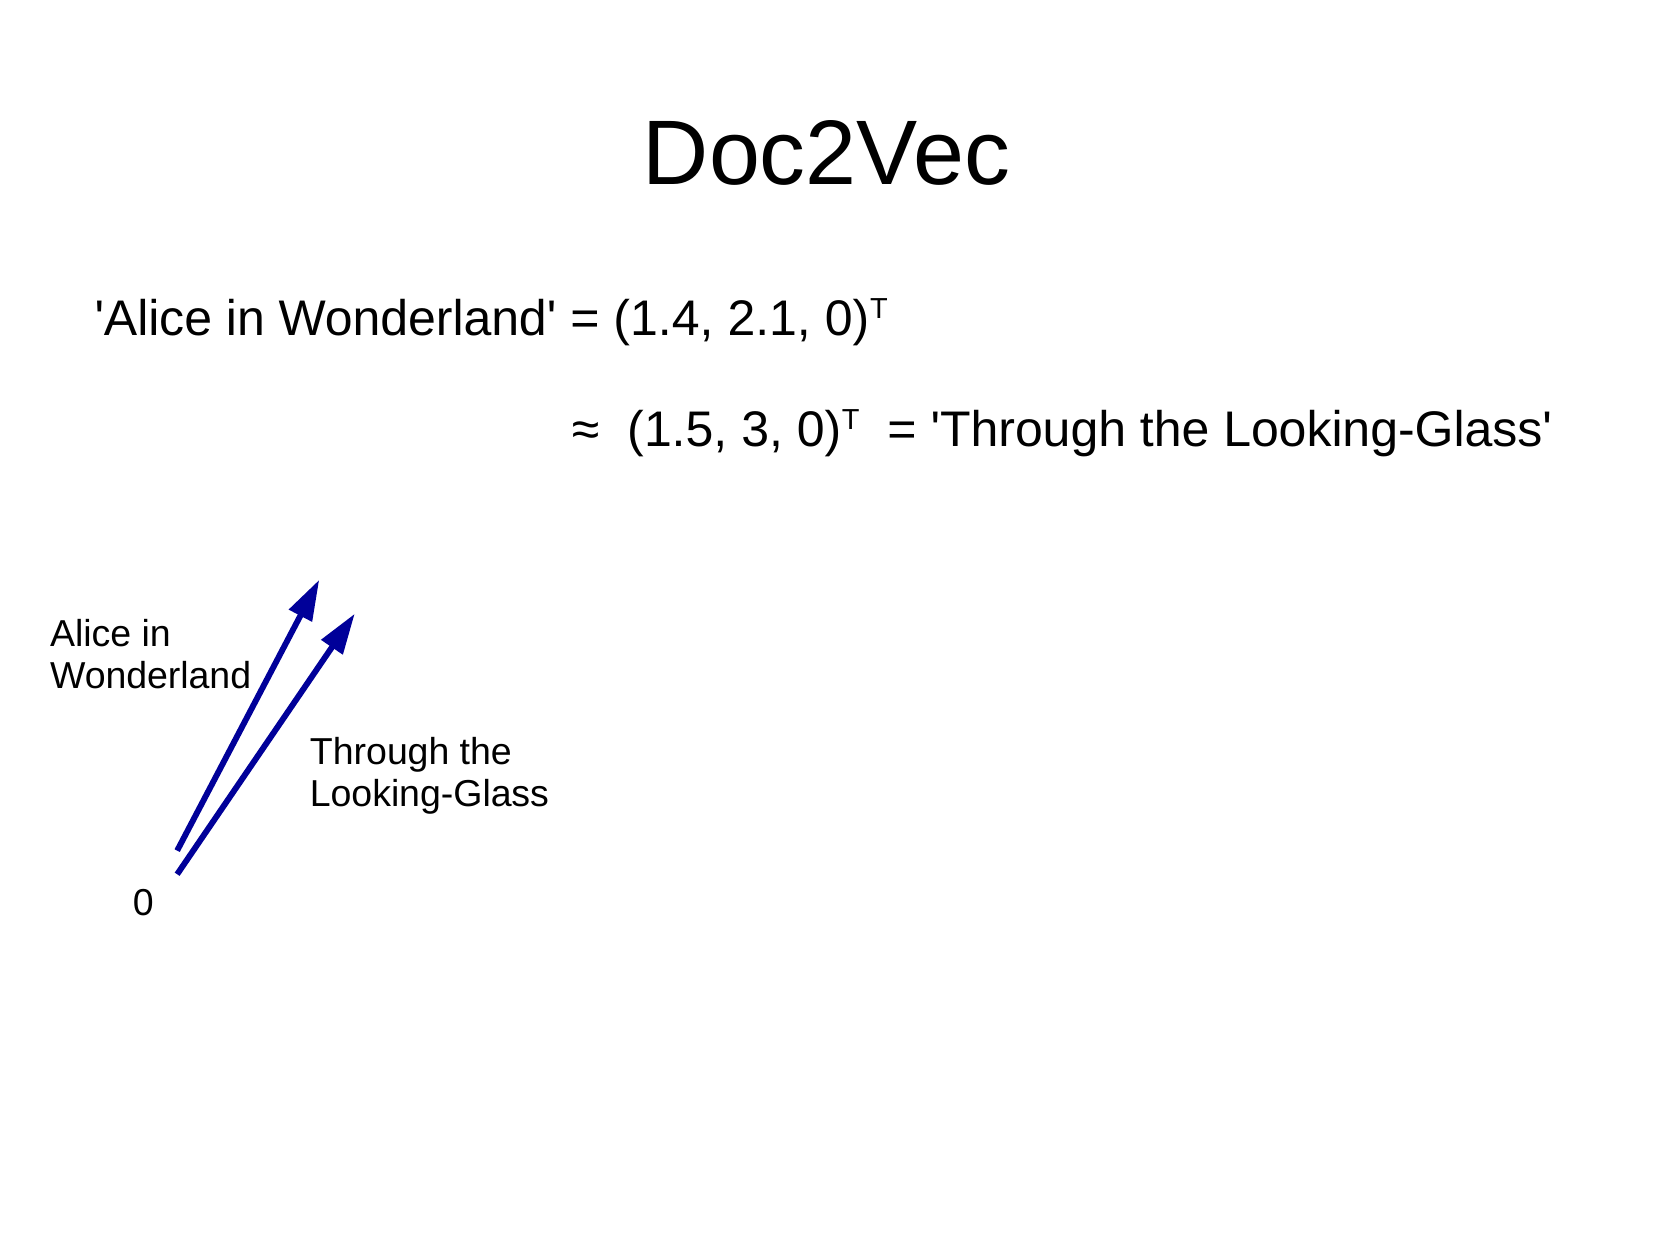

# Doc2Vec
'Alice in Wonderland' = (1.4, 2.1, 0)T
				 ≈ (1.5, 3, 0)T = 'Through the Looking-Glass'
						 ≠ (33, 7, 1.2)T = 'Das Kapital'
Alice in
Wonderland
Through the
Looking-Glass
0